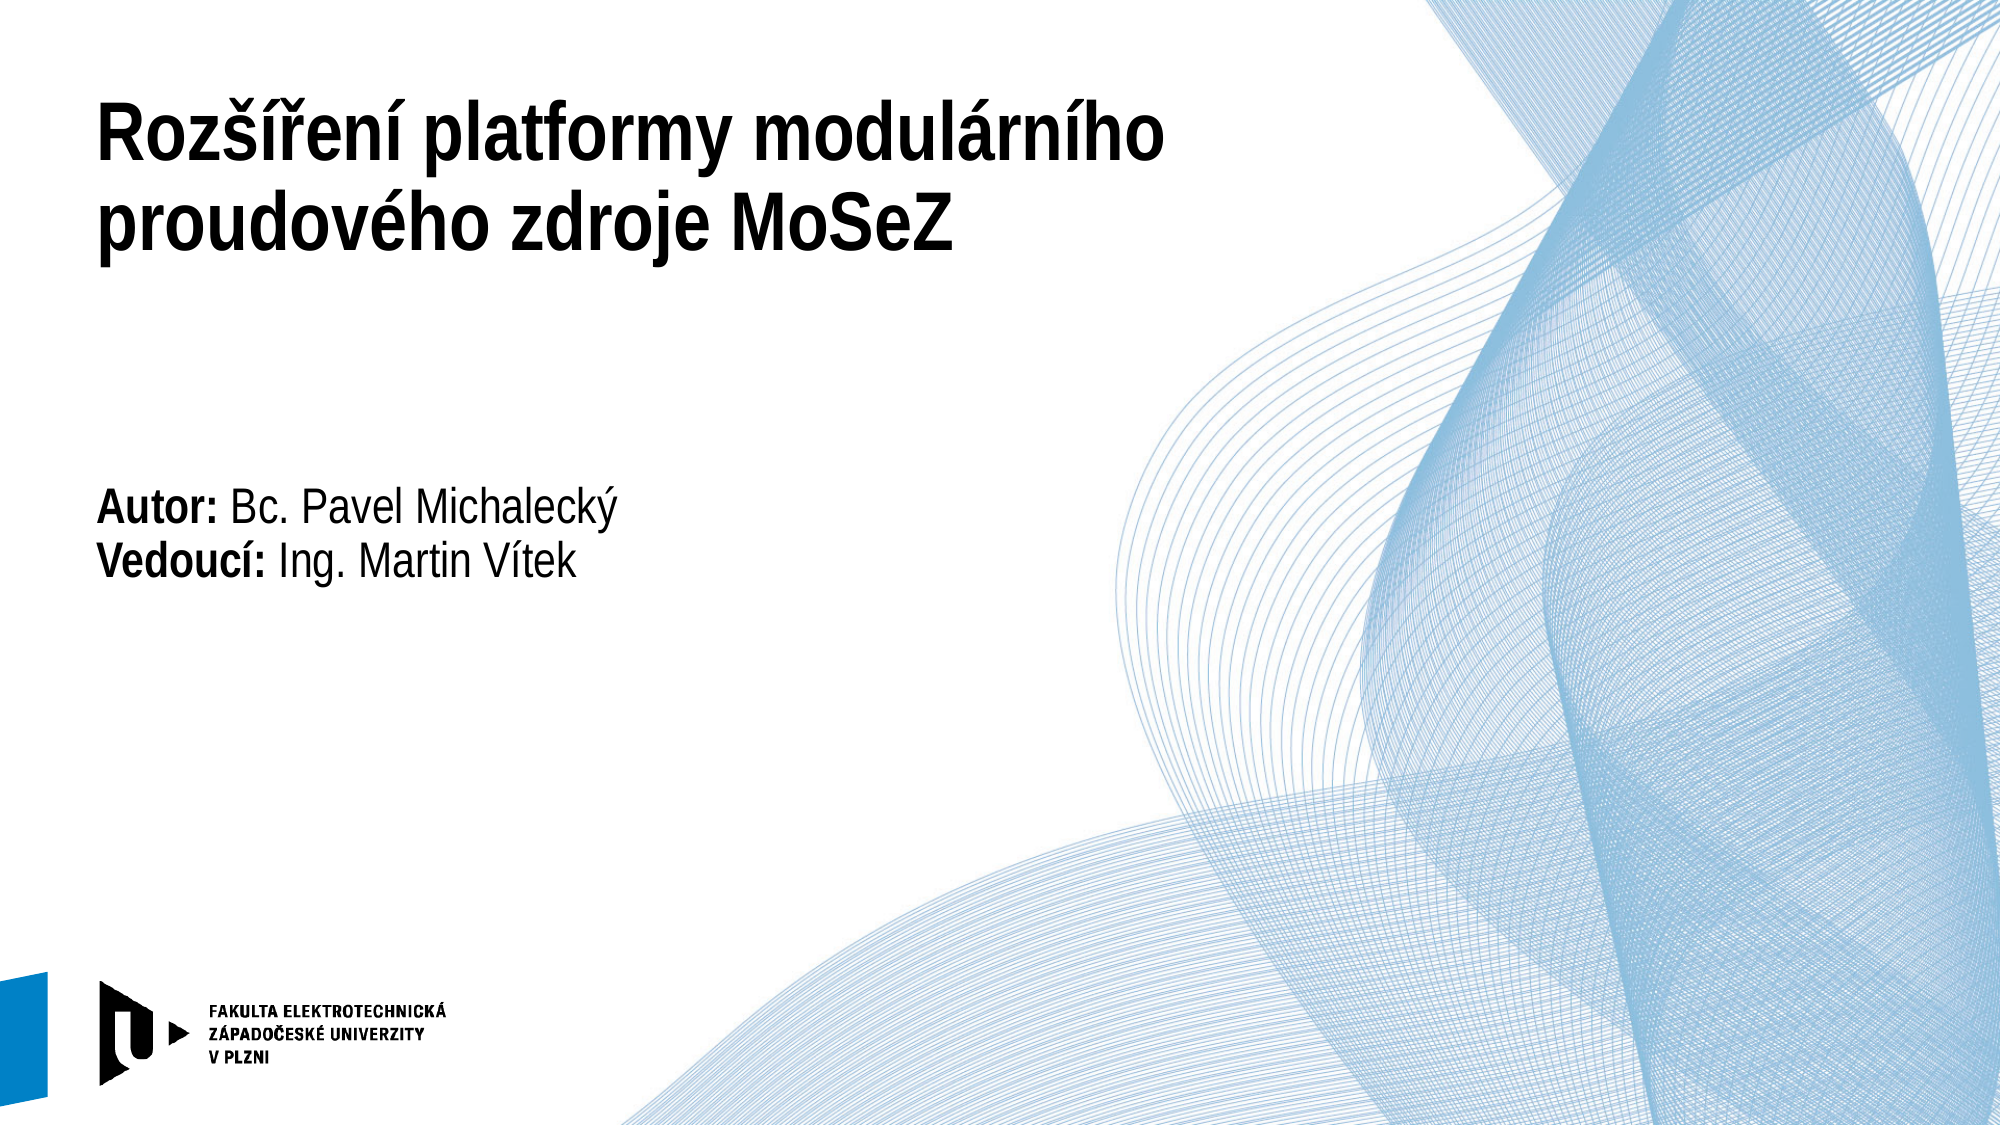

# Rozšíření platformy modulárního proudového zdroje MoSeZ
Autor: Bc. Pavel Michalecký
Vedoucí: Ing. Martin Vítek